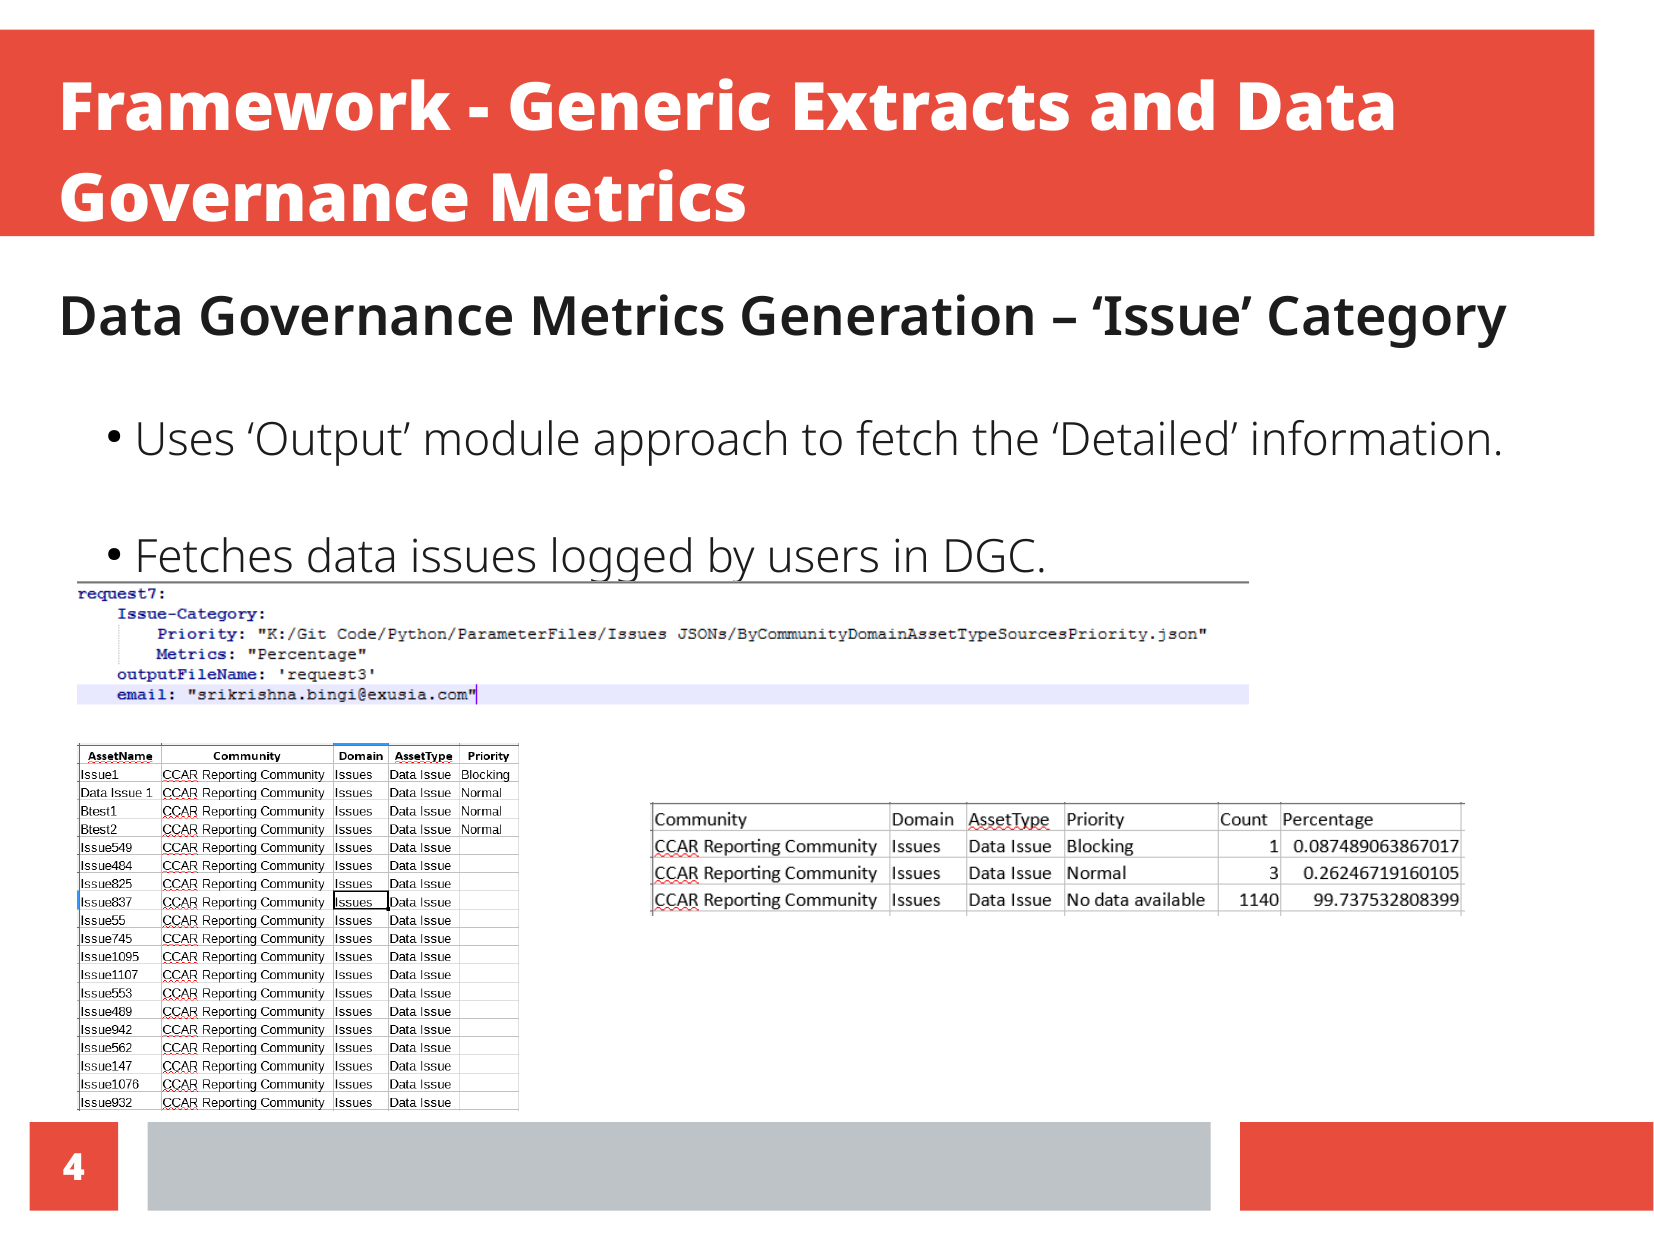

# Framework - Generic Extracts and Data Governance Metrics
Data Governance Metrics Generation – ‘Issue’ Category
 Uses ‘Output’ module approach to fetch the ‘Detailed’ information.
 Fetches data issues logged by users in DGC.
4